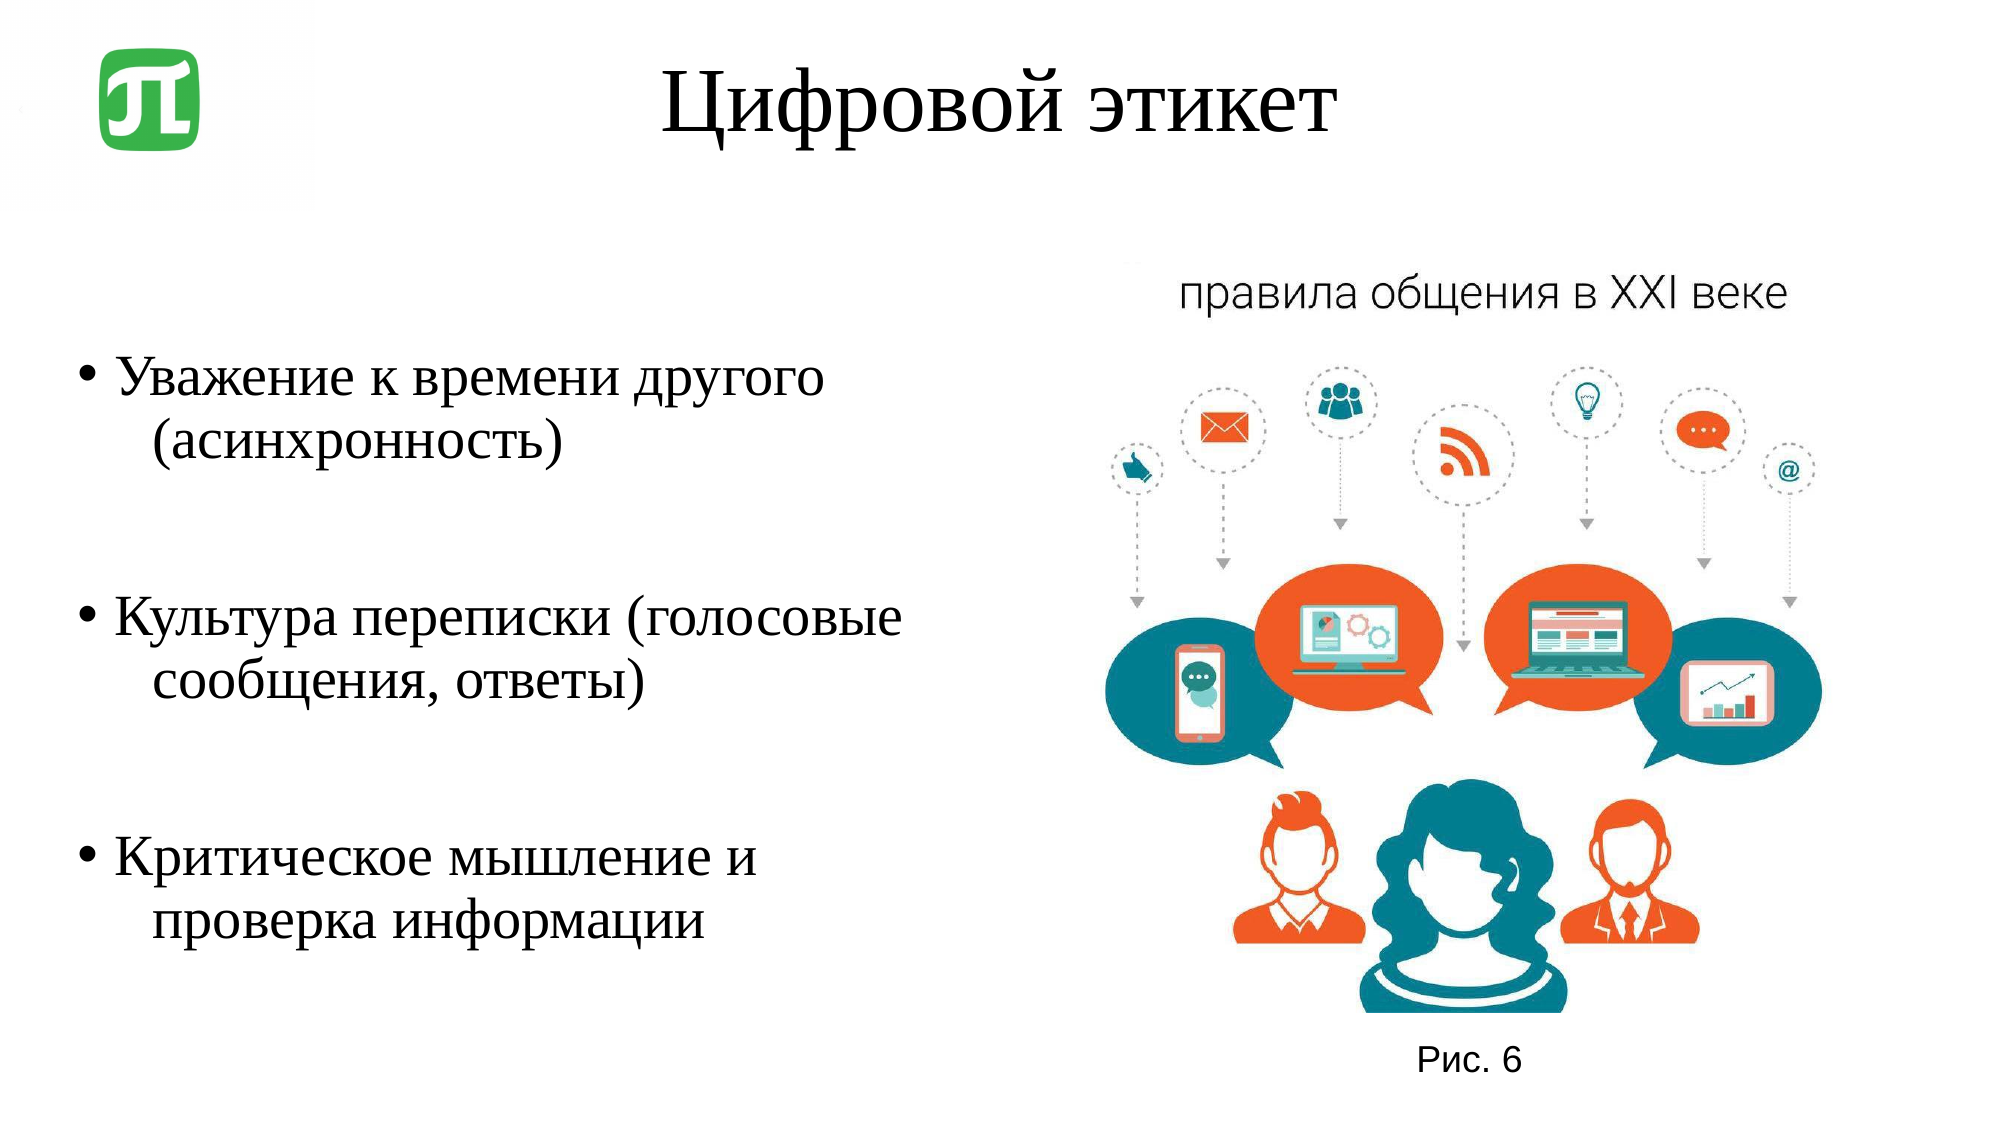

# Цифровой этикет
Уважение к времени другого (асинхронность)
Культура переписки (голосовые сообщения, ответы)
Критическое мышление и проверка информации
Рис. 6